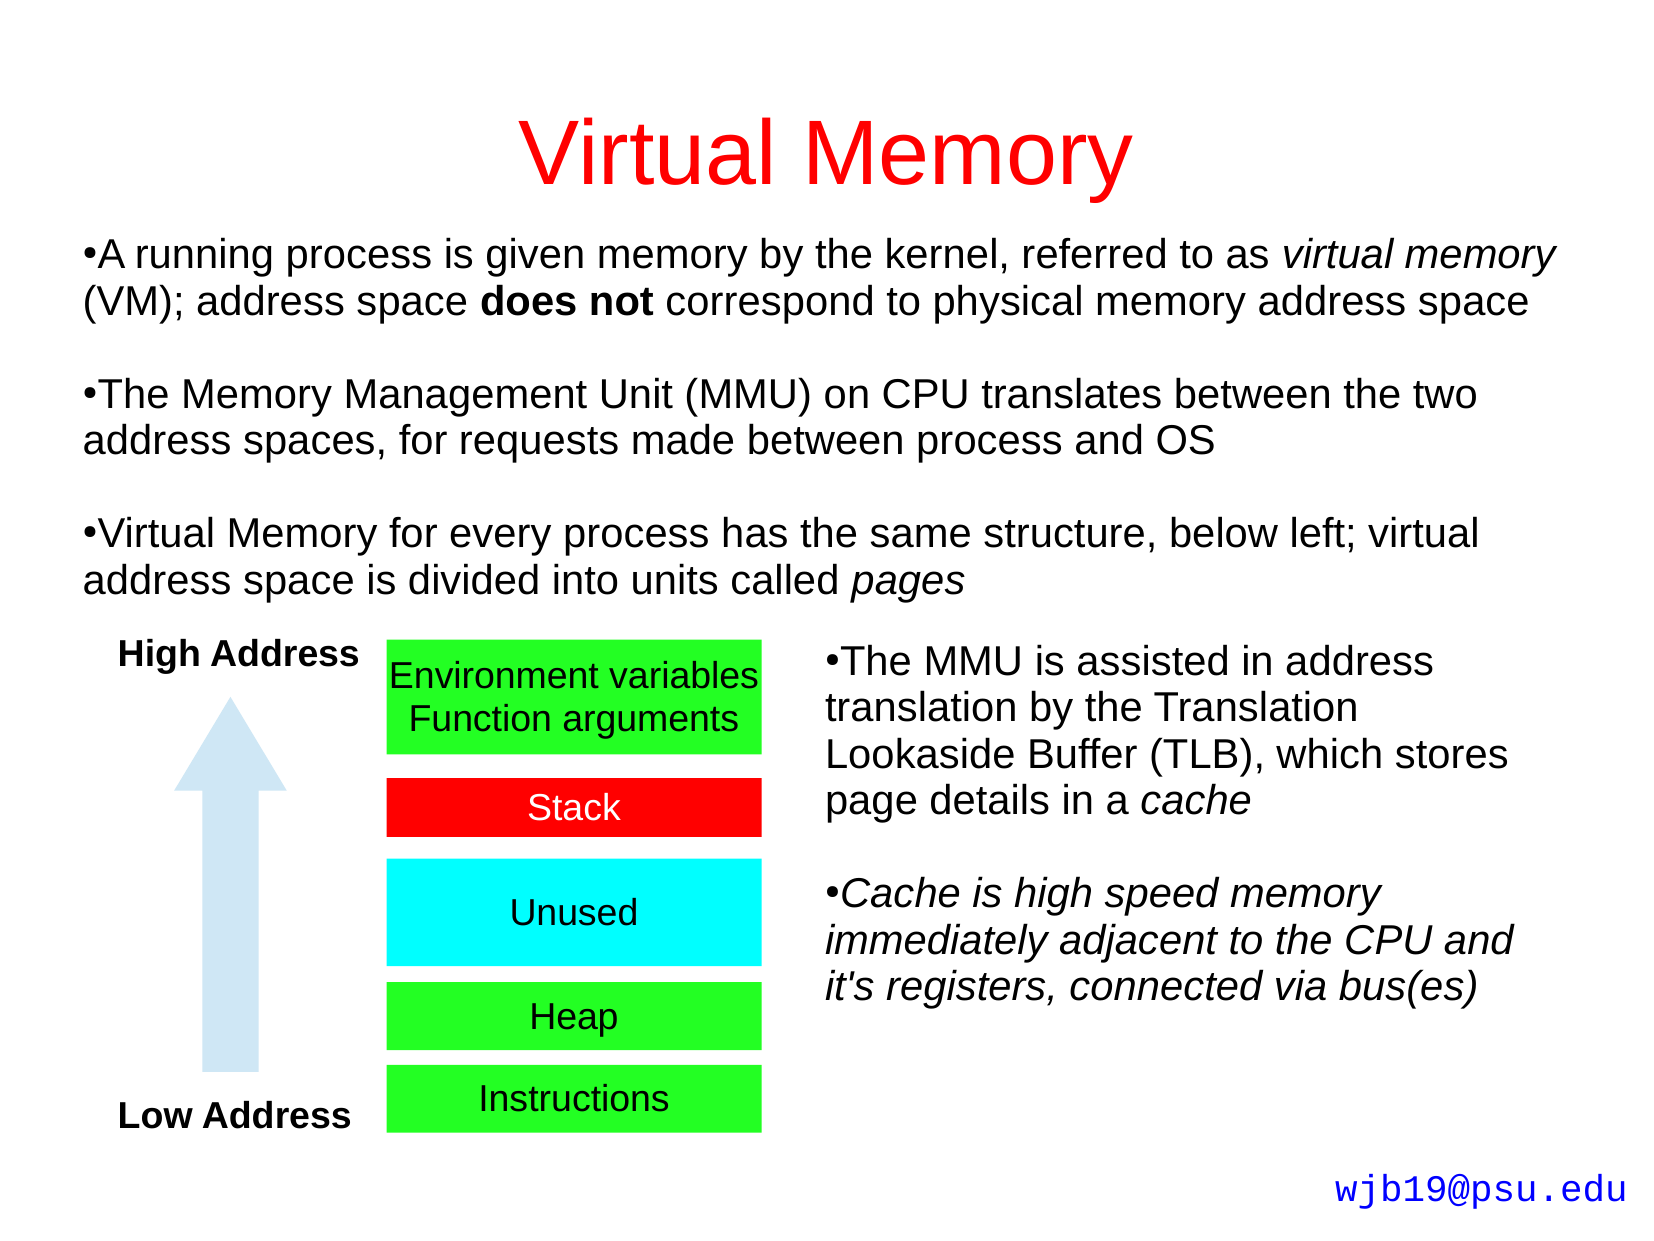

# Virtual Memory
A running process is given memory by the kernel, referred to as virtual memory (VM); address space does not correspond to physical memory address space
The Memory Management Unit (MMU) on CPU translates between the two address spaces, for requests made between process and OS
Virtual Memory for every process has the same structure, below left; virtual address space is divided into units called pages
High Address
Low Address
The MMU is assisted in address translation by the Translation Lookaside Buffer (TLB), which stores page details in a cache
Cache is high speed memory immediately adjacent to the CPU and it's registers, connected via bus(es)
Environment variables
Function arguments
Stack
Unused
Heap
Instructions
wjb19@psu.edu